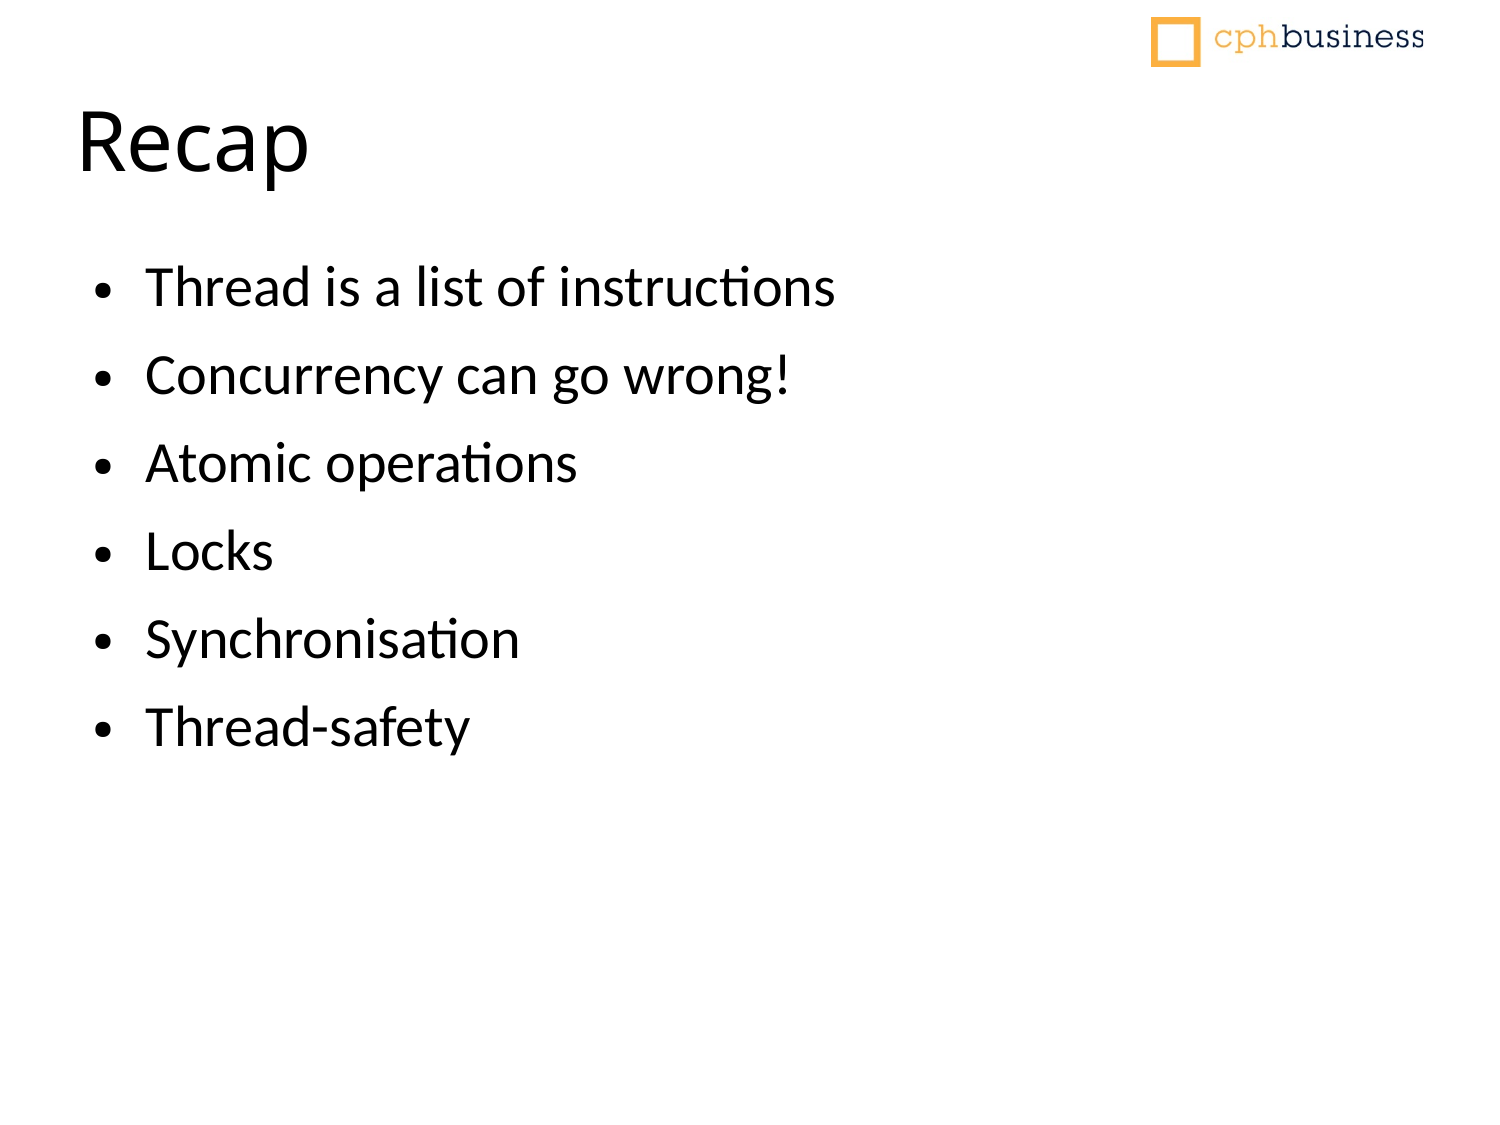

# Recap
Thread is a list of instructions
Concurrency can go wrong!
Atomic operations
Locks
Synchronisation
Thread-safety